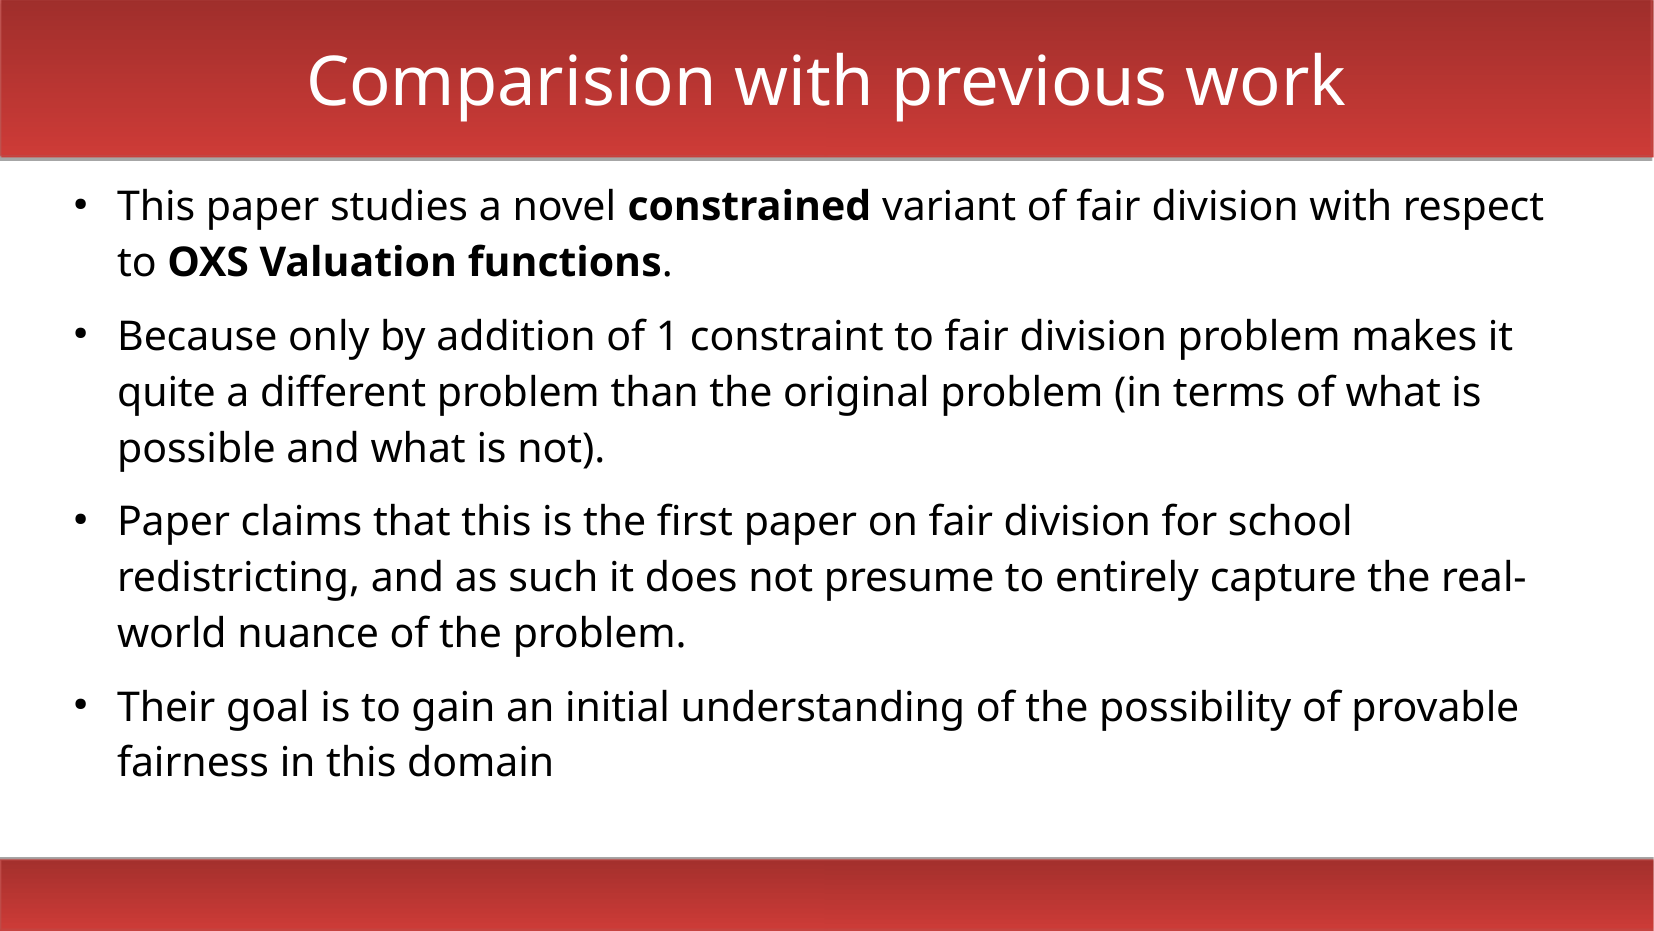

# Comparision with previous work
This paper studies a novel constrained variant of fair division with respect to OXS Valuation functions.
Because only by addition of 1 constraint to fair division problem makes it quite a different problem than the original problem (in terms of what is possible and what is not).
Paper claims that this is the first paper on fair division for school redistricting, and as such it does not presume to entirely capture the real-world nuance of the problem.
Their goal is to gain an initial understanding of the possibility of provable fairness in this domain